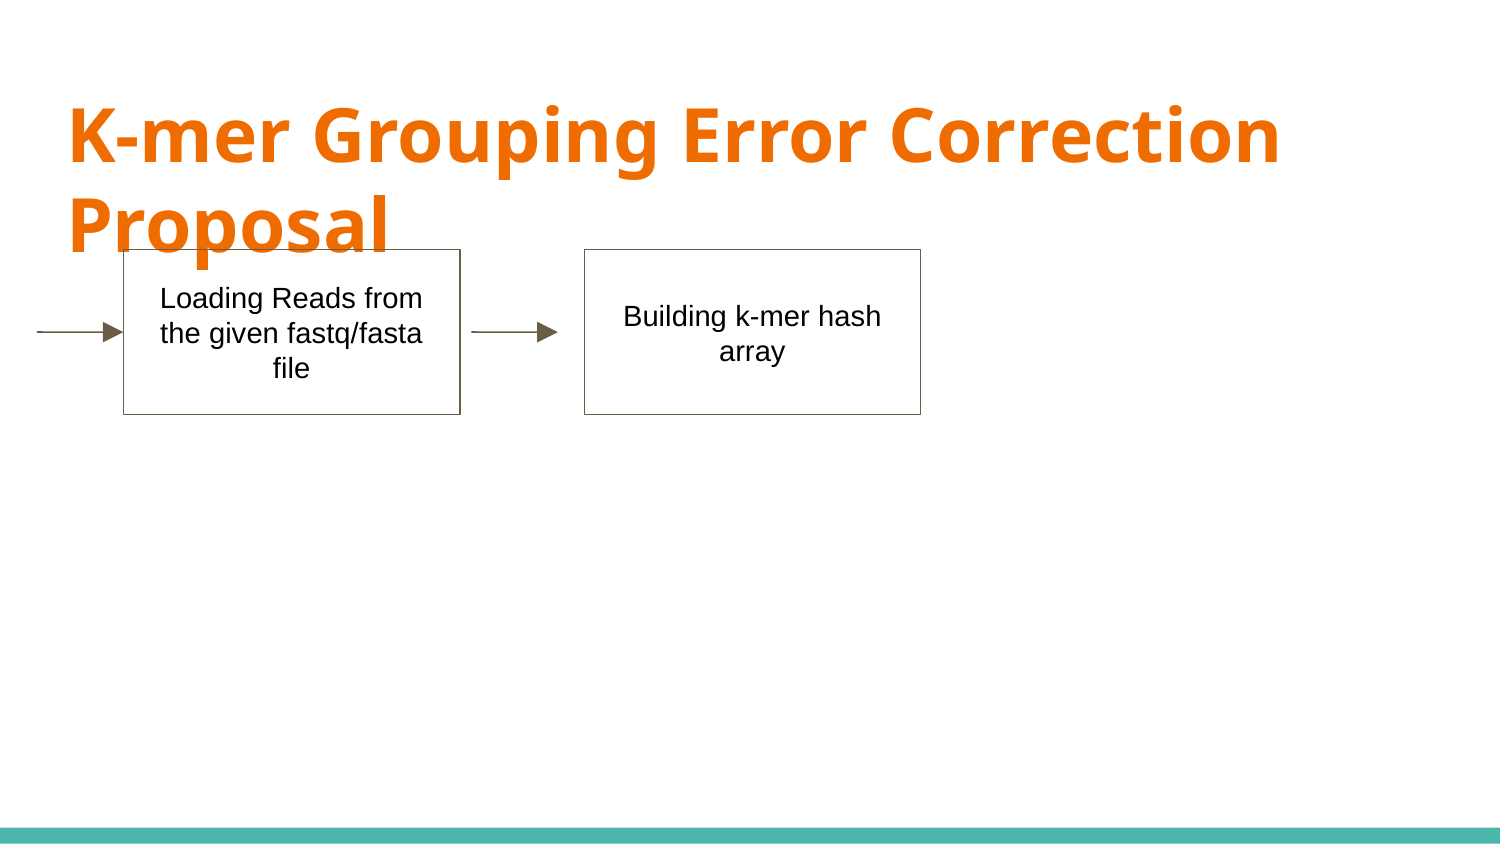

# K-mer Grouping Error Correction Proposal
Loading Reads from the given fastq/fasta file
Building k-mer hash array